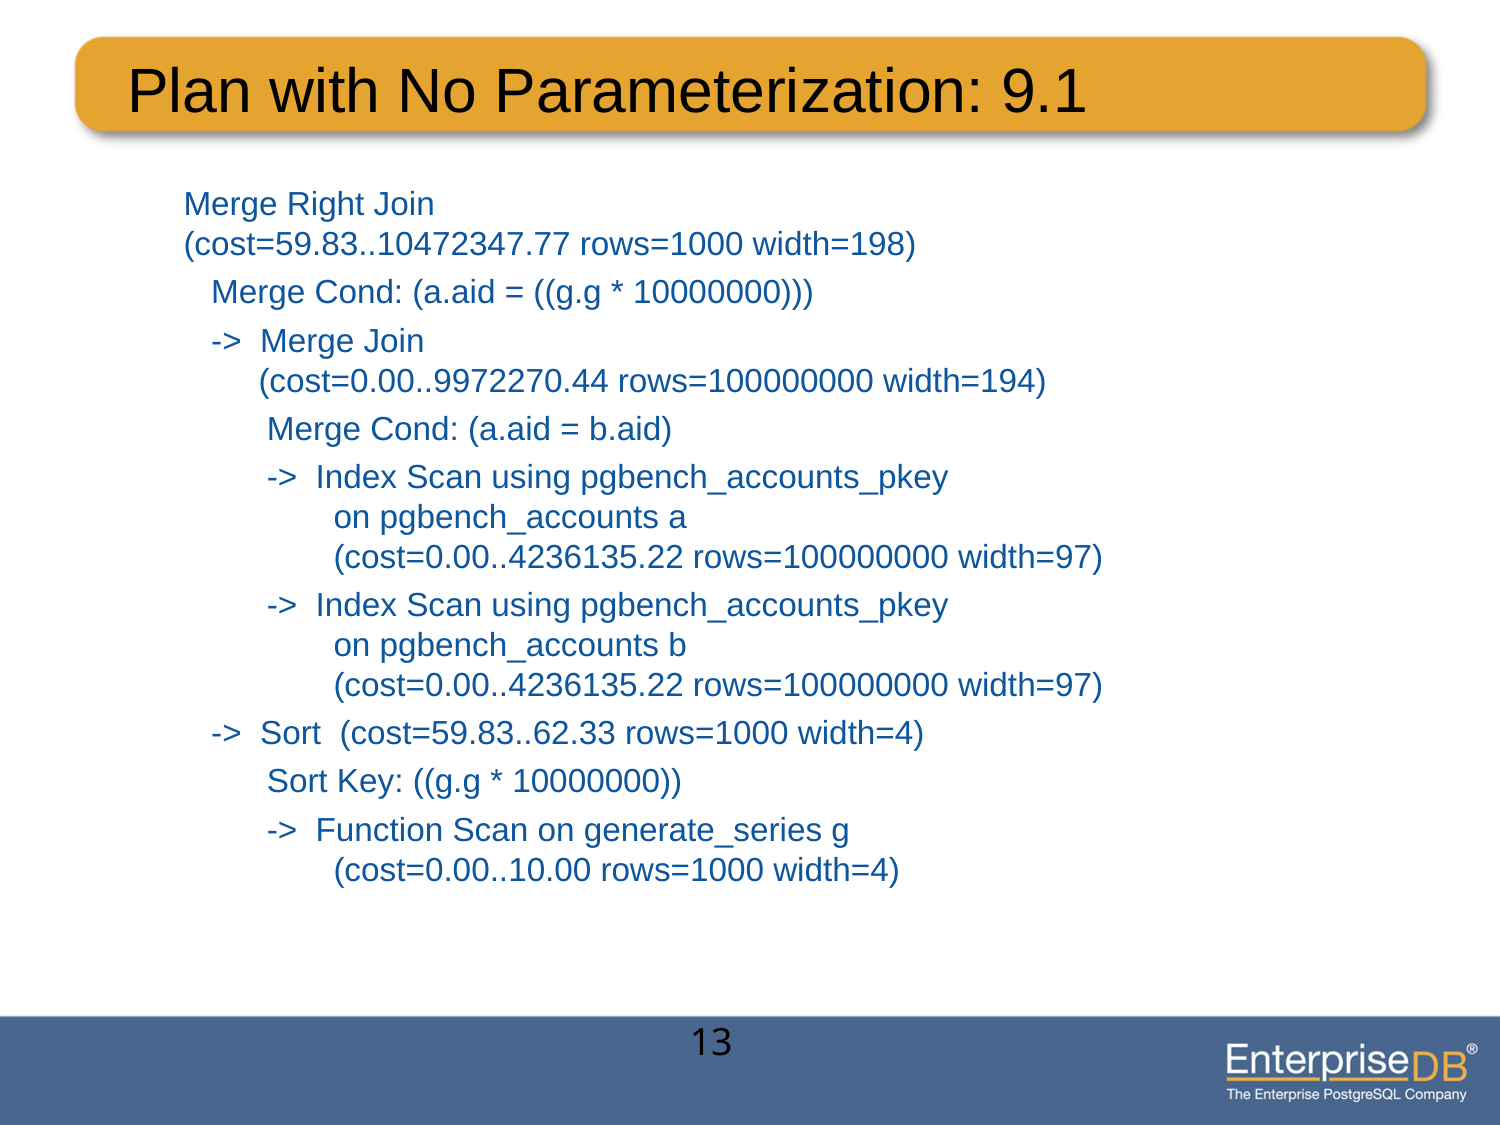

# Plan with No Parameterization: 9.1
Merge Right Join
(cost=59.83..10472347.77 rows=1000 width=198)
 Merge Cond: (a.aid = ((g.g * 10000000)))
 -> Merge Join
	(cost=0.00..9972270.44 rows=100000000 width=194)
 Merge Cond: (a.aid = b.aid)
 -> Index Scan using pgbench_accounts_pkey
		on pgbench_accounts a
		(cost=0.00..4236135.22 rows=100000000 width=97)
 -> Index Scan using pgbench_accounts_pkey
		on pgbench_accounts b
		(cost=0.00..4236135.22 rows=100000000 width=97)
 -> Sort (cost=59.83..62.33 rows=1000 width=4)
 Sort Key: ((g.g * 10000000))
 -> Function Scan on generate_series g
		(cost=0.00..10.00 rows=1000 width=4)